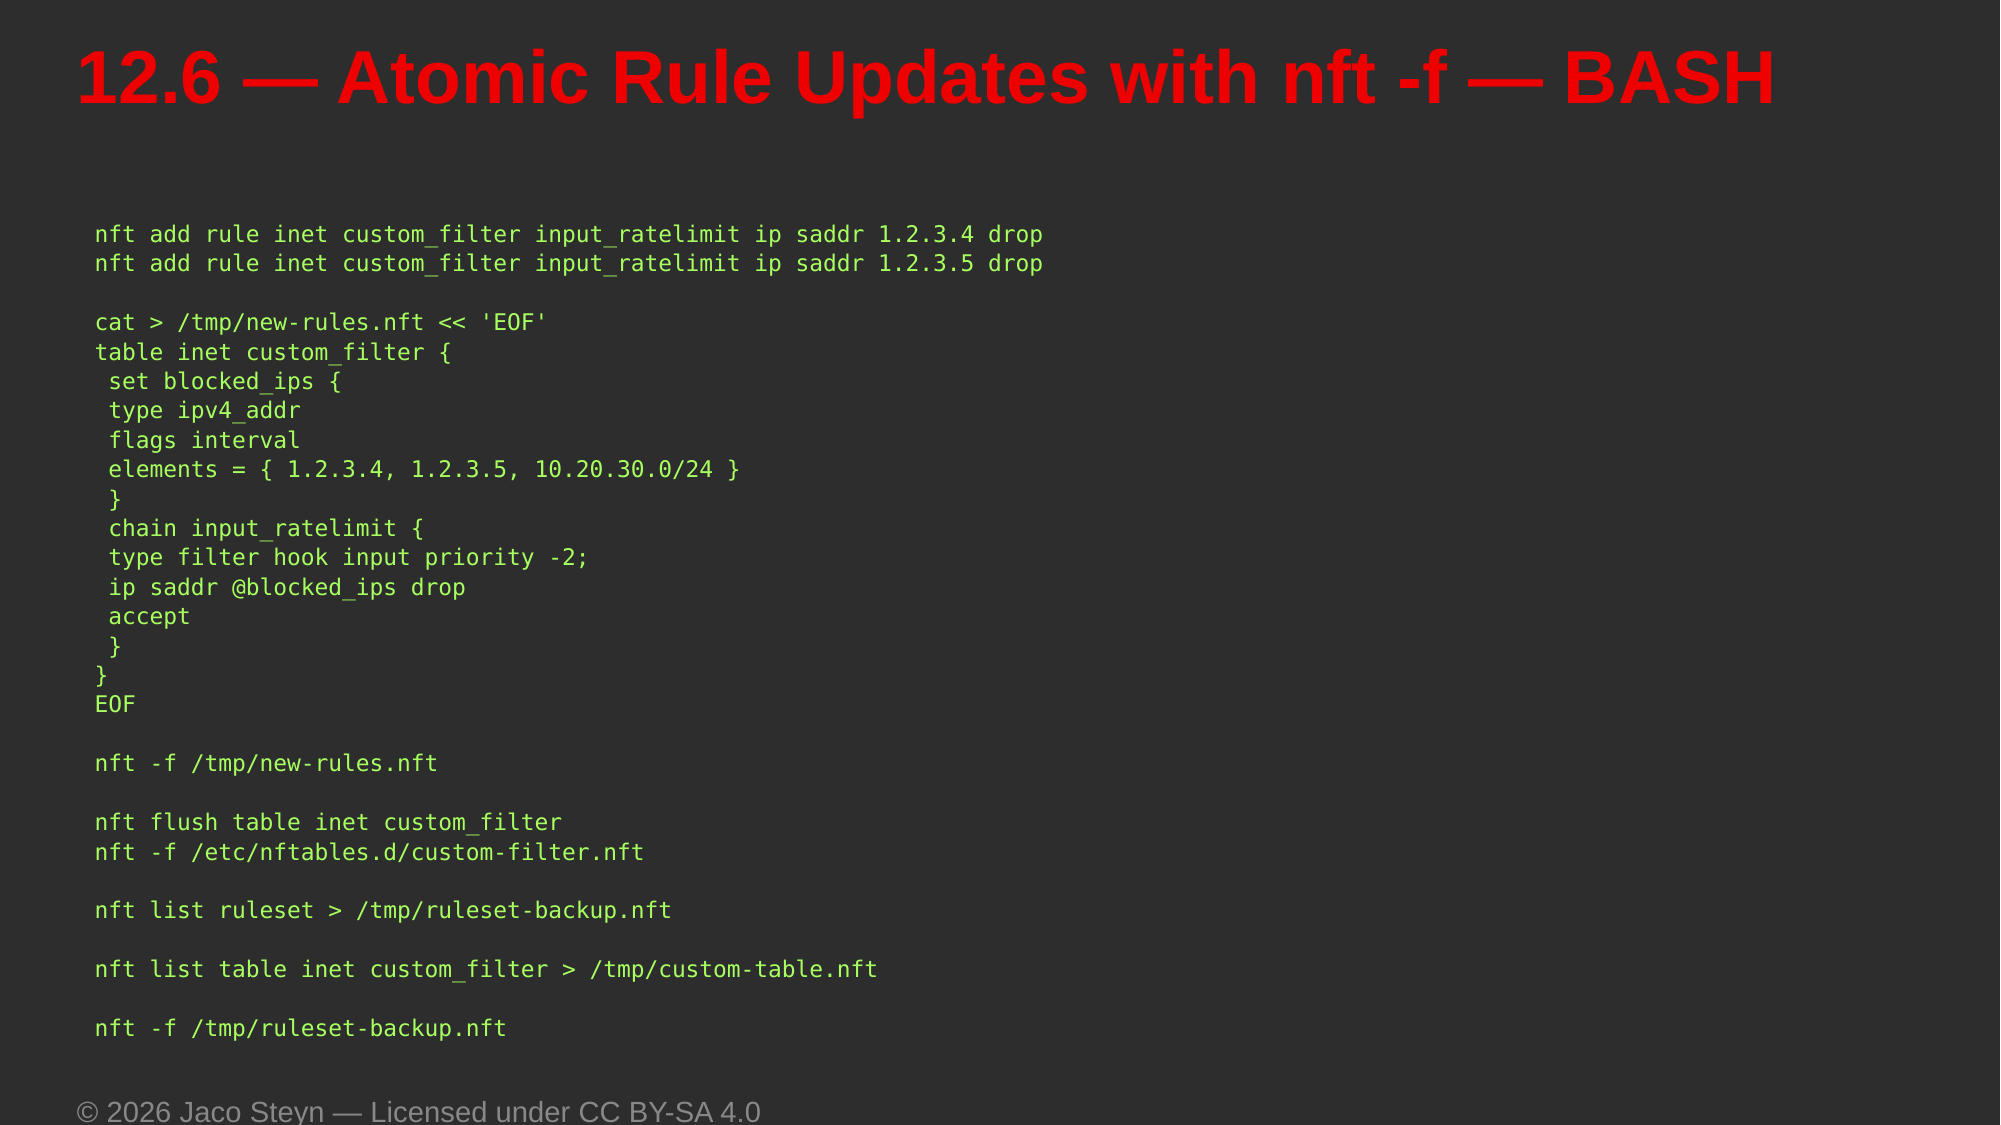

12.6 — Atomic Rule Updates with nft -f — BASH
nft add rule inet custom_filter input_ratelimit ip saddr 1.2.3.4 drop
nft add rule inet custom_filter input_ratelimit ip saddr 1.2.3.5 drop
cat > /tmp/new-rules.nft << 'EOF'
table inet custom_filter {
 set blocked_ips {
 type ipv4_addr
 flags interval
 elements = { 1.2.3.4, 1.2.3.5, 10.20.30.0/24 }
 }
 chain input_ratelimit {
 type filter hook input priority -2;
 ip saddr @blocked_ips drop
 accept
 }
}
EOF
nft -f /tmp/new-rules.nft
nft flush table inet custom_filter
nft -f /etc/nftables.d/custom-filter.nft
nft list ruleset > /tmp/ruleset-backup.nft
nft list table inet custom_filter > /tmp/custom-table.nft
nft -f /tmp/ruleset-backup.nft
© 2026 Jaco Steyn — Licensed under CC BY-SA 4.0